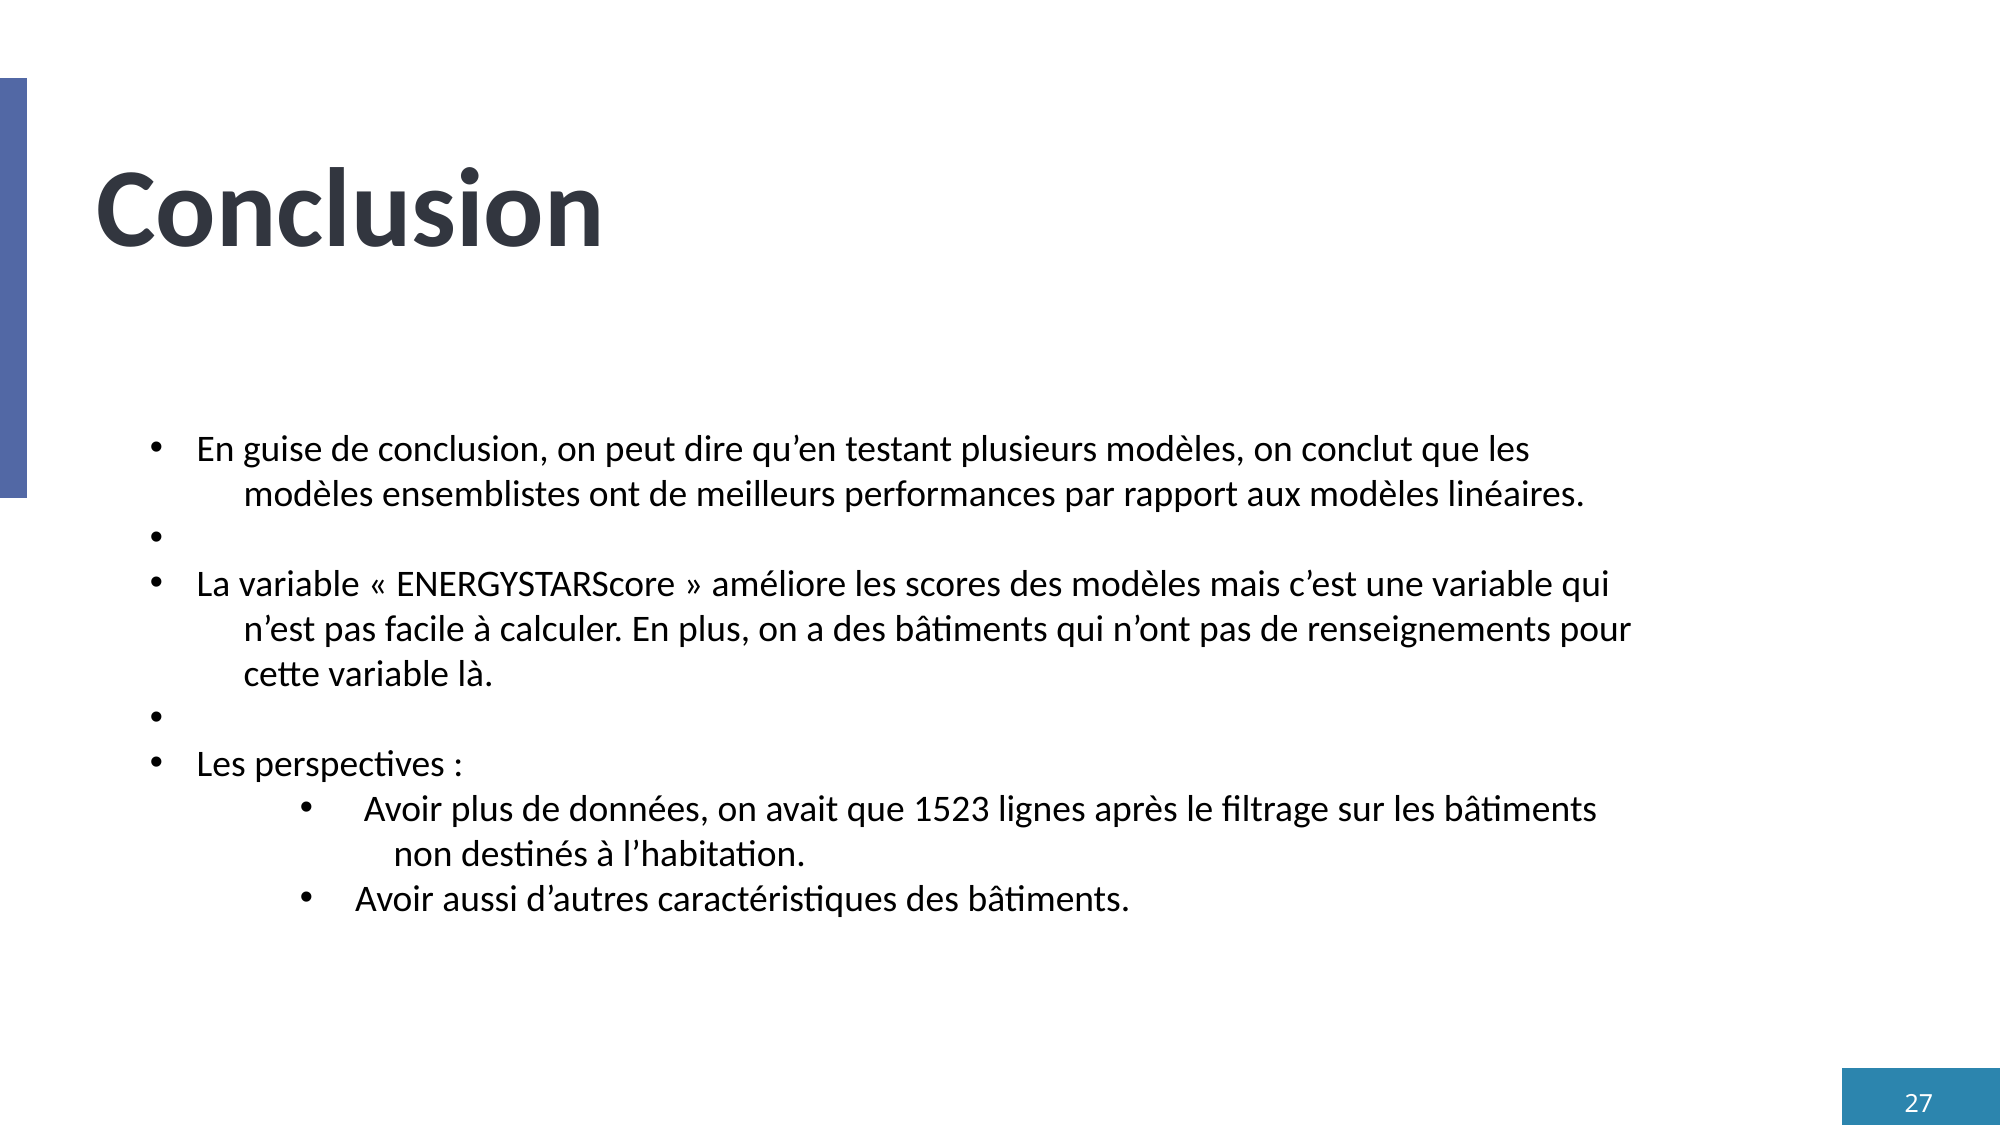

# Conclusion
En guise de conclusion, on peut dire qu’en testant plusieurs modèles, on conclut que les modèles ensemblistes ont de meilleurs performances par rapport aux modèles linéaires.
La variable « ENERGYSTARScore » améliore les scores des modèles mais c’est une variable qui n’est pas facile à calculer. En plus, on a des bâtiments qui n’ont pas de renseignements pour cette variable là.
Les perspectives :
 Avoir plus de données, on avait que 1523 lignes après le filtrage sur les bâtiments non destinés à l’habitation.
 Avoir aussi d’autres caractéristiques des bâtiments.